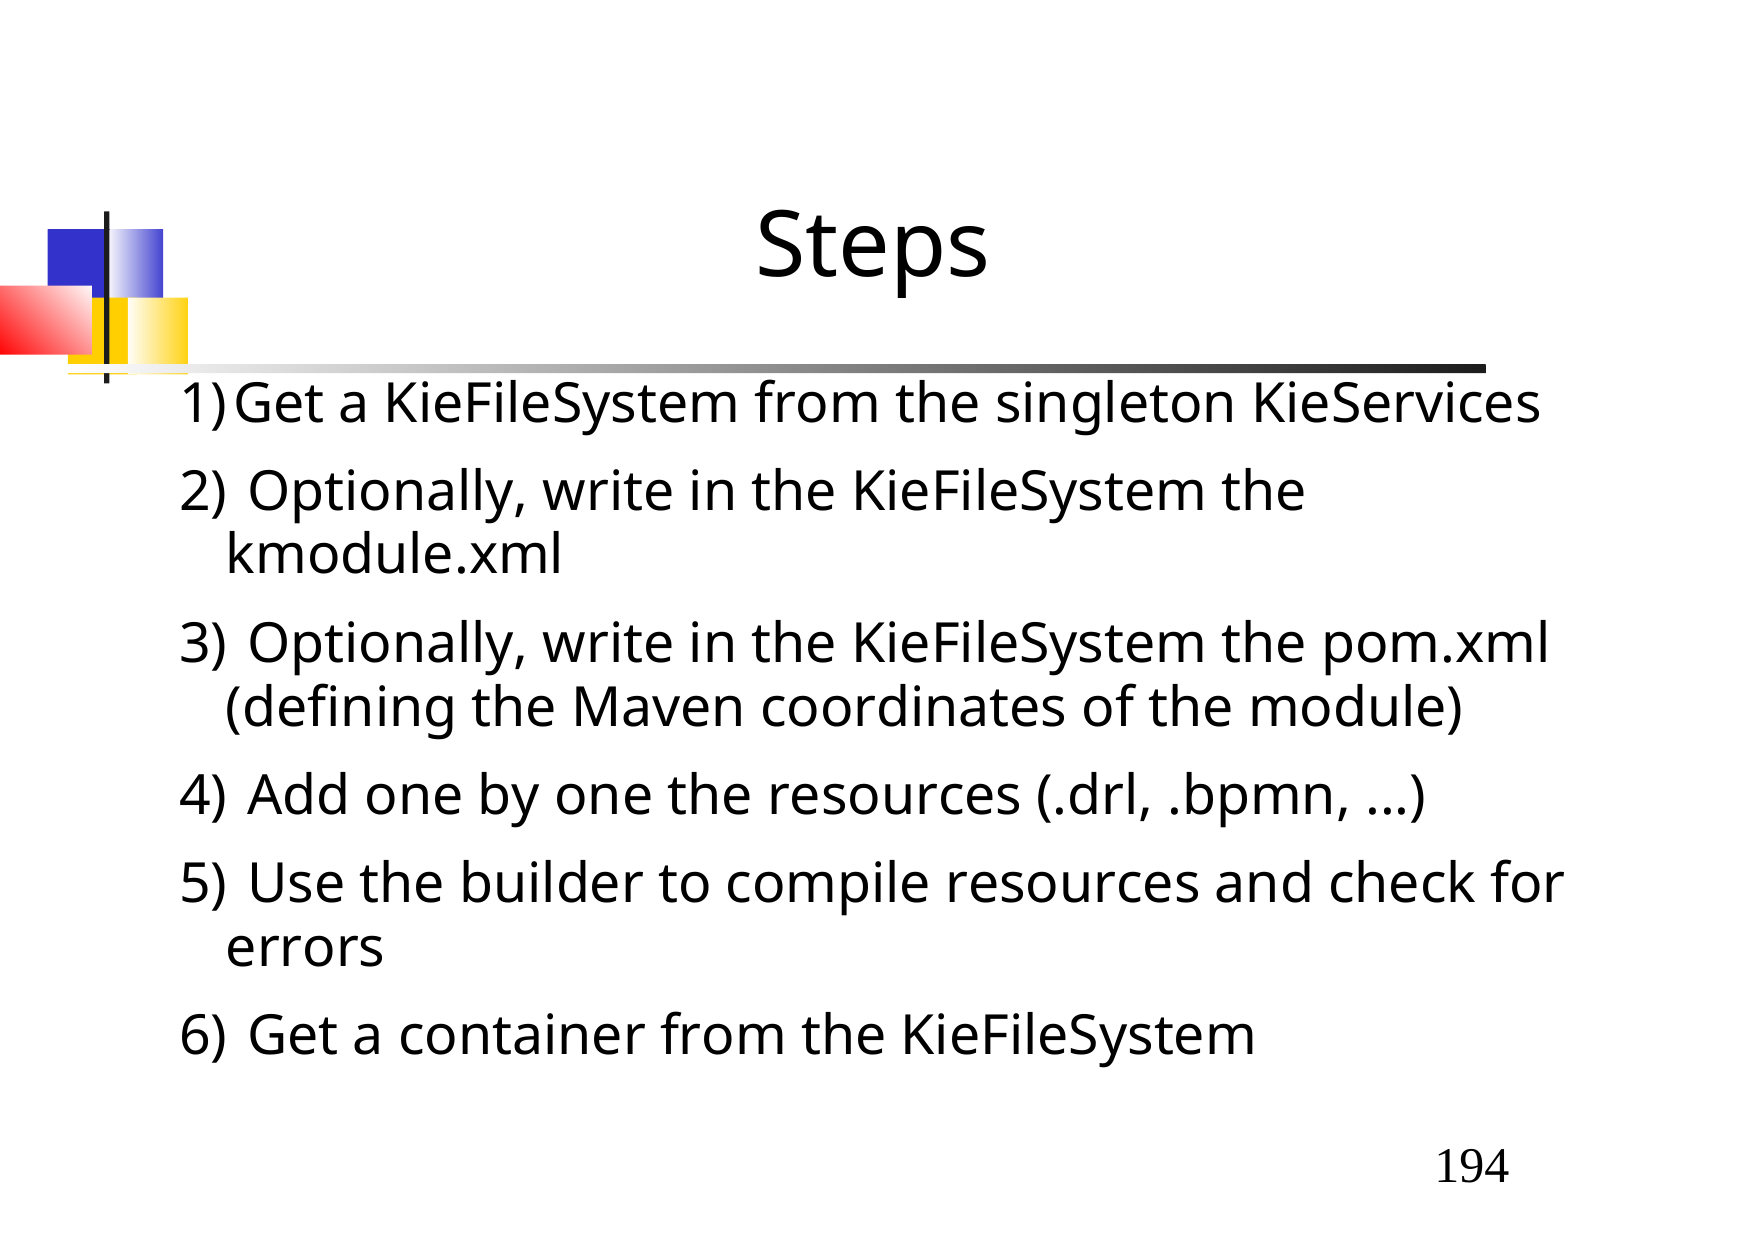

# Steps
 Get a KieFileSystem from the singleton KieServices
  Optionally, write in the KieFileSystem the kmodule.xml
  Optionally, write in the KieFileSystem the pom.xml (defining the Maven coordinates of the module)
  Add one by one the resources (.drl, .bpmn, ...)
  Use the builder to compile resources and check for errors
  Get a container from the KieFileSystem